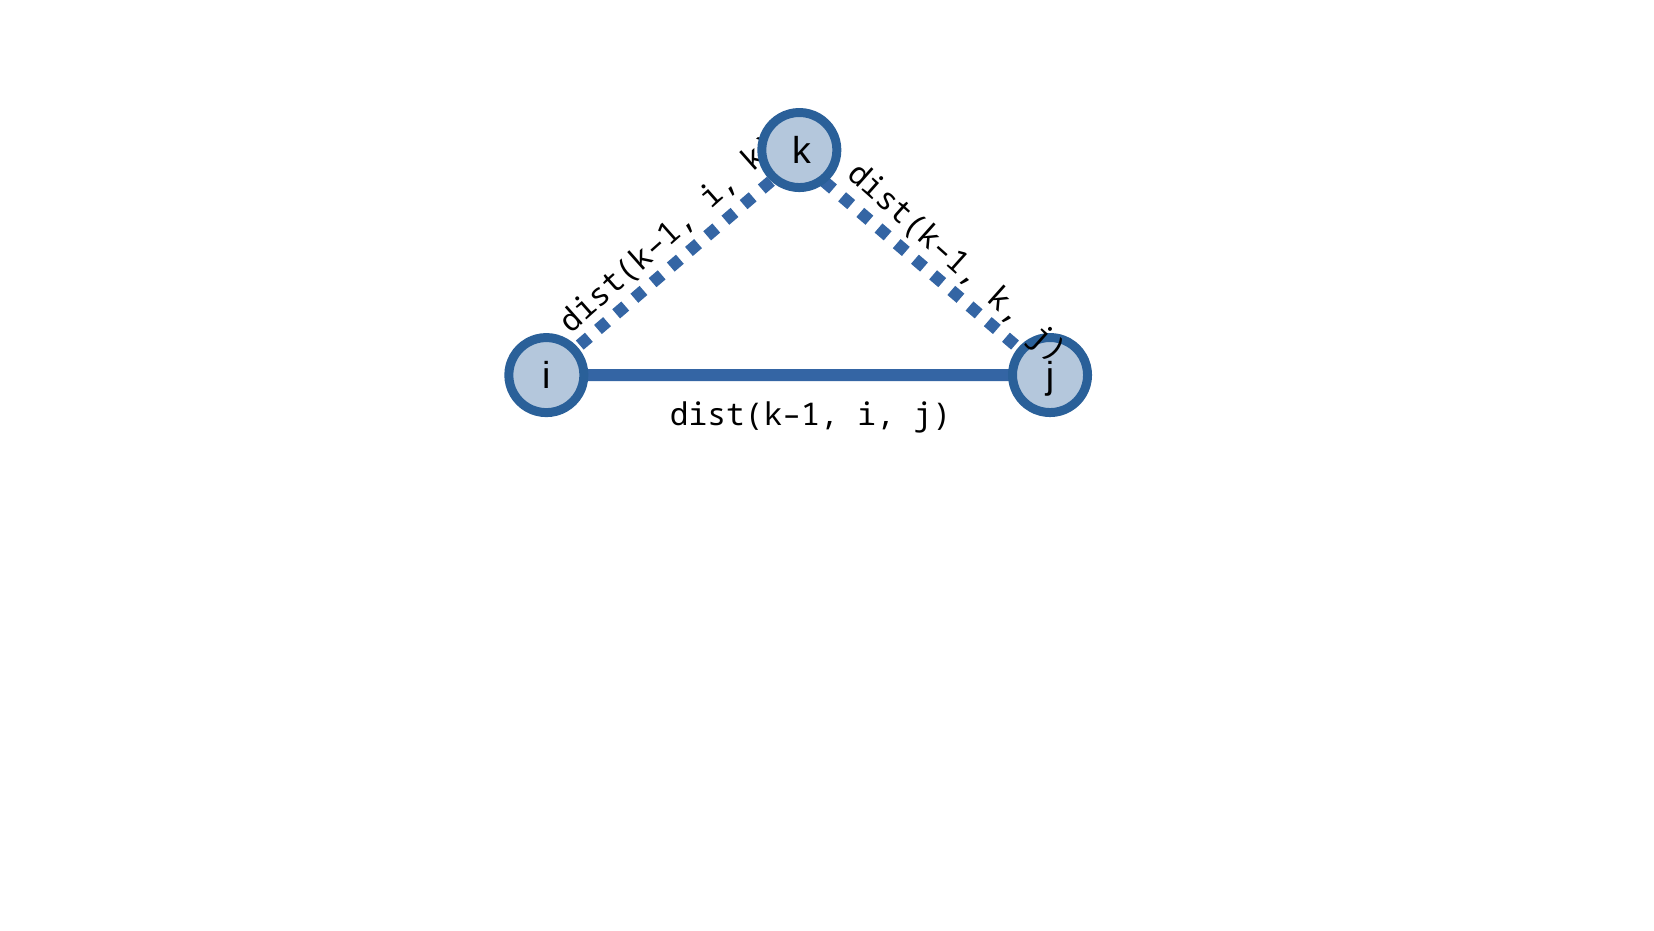

k
dist(k–1, i, k)
dist(k–1, k, j)
j
i
dist(k–1, i, j)